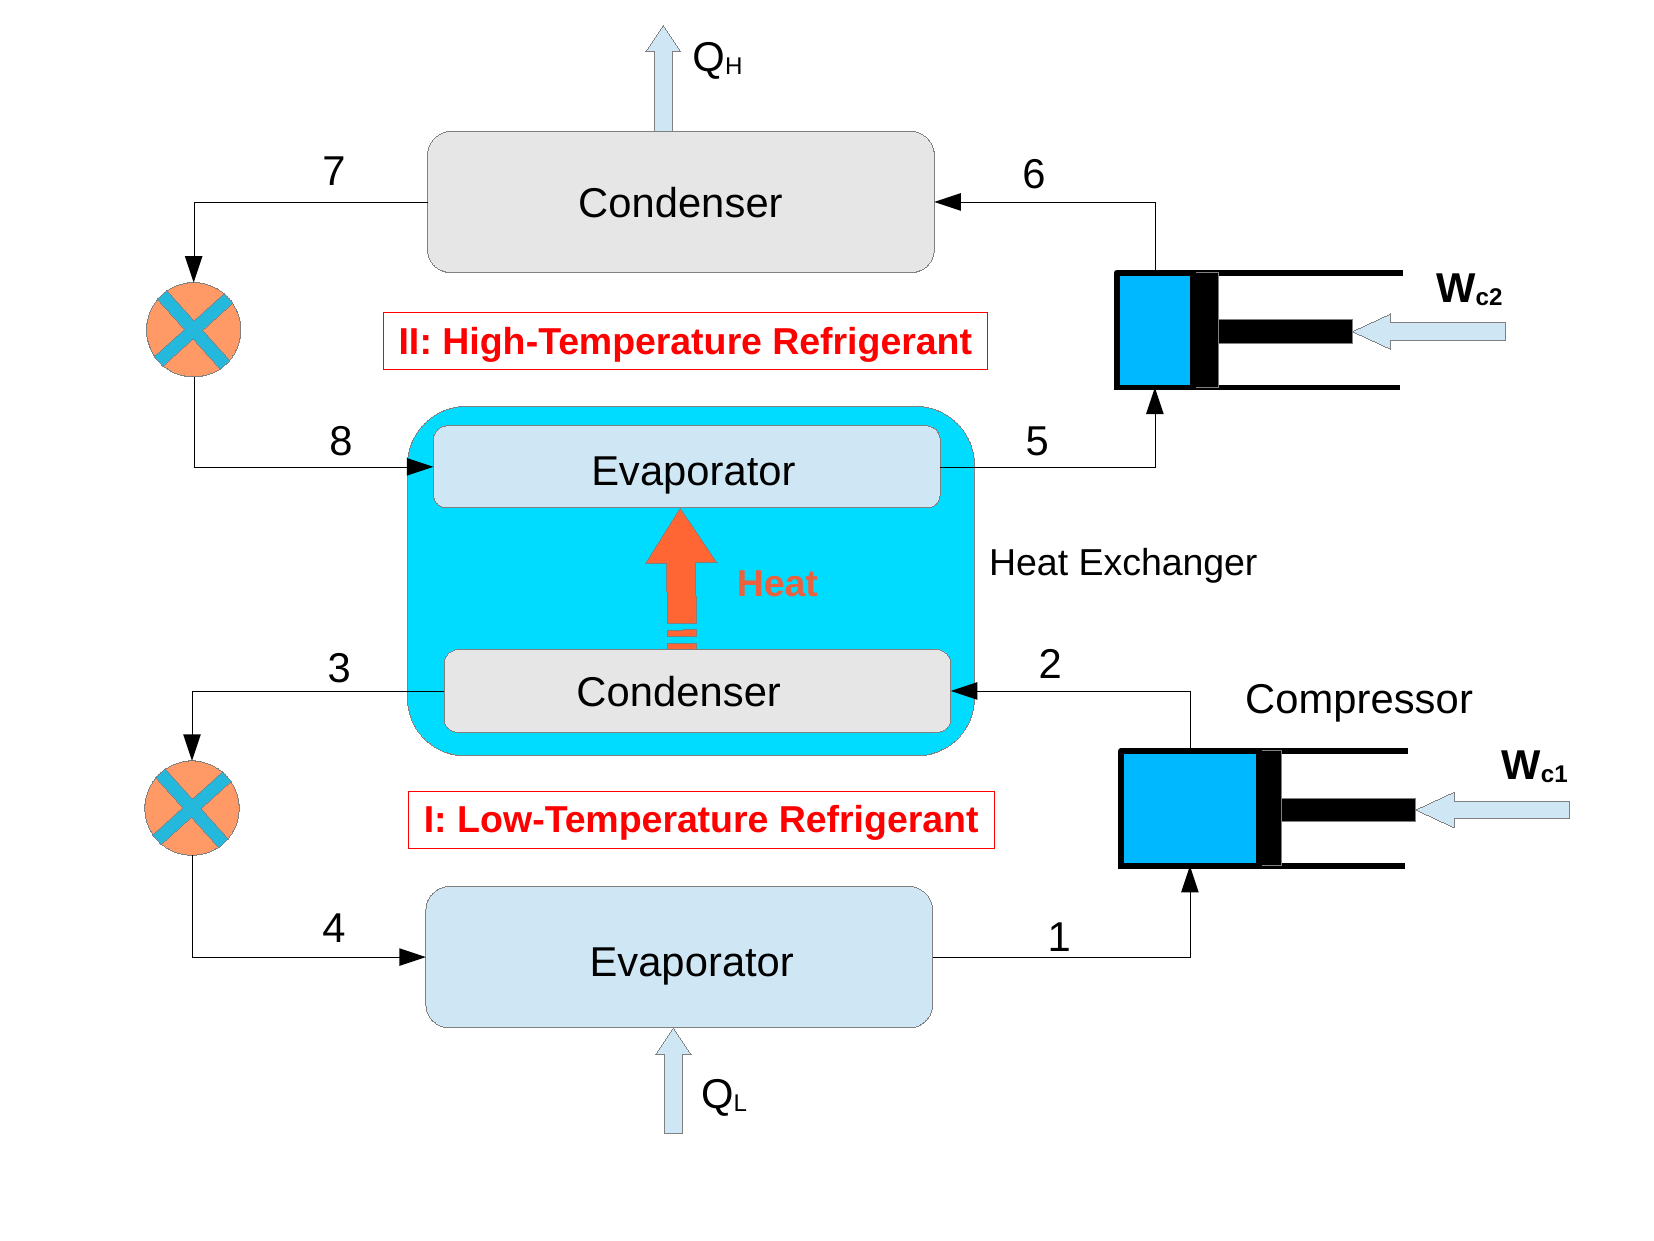

QH
7
6
Condenser
Wc2
II: High-Temperature Refrigerant
5
8
Evaporator
Heat Exchanger
Heat
2
3
Condenser
Compressor
Wc1
I: Low-Temperature Refrigerant
4
1
Evaporator
QL